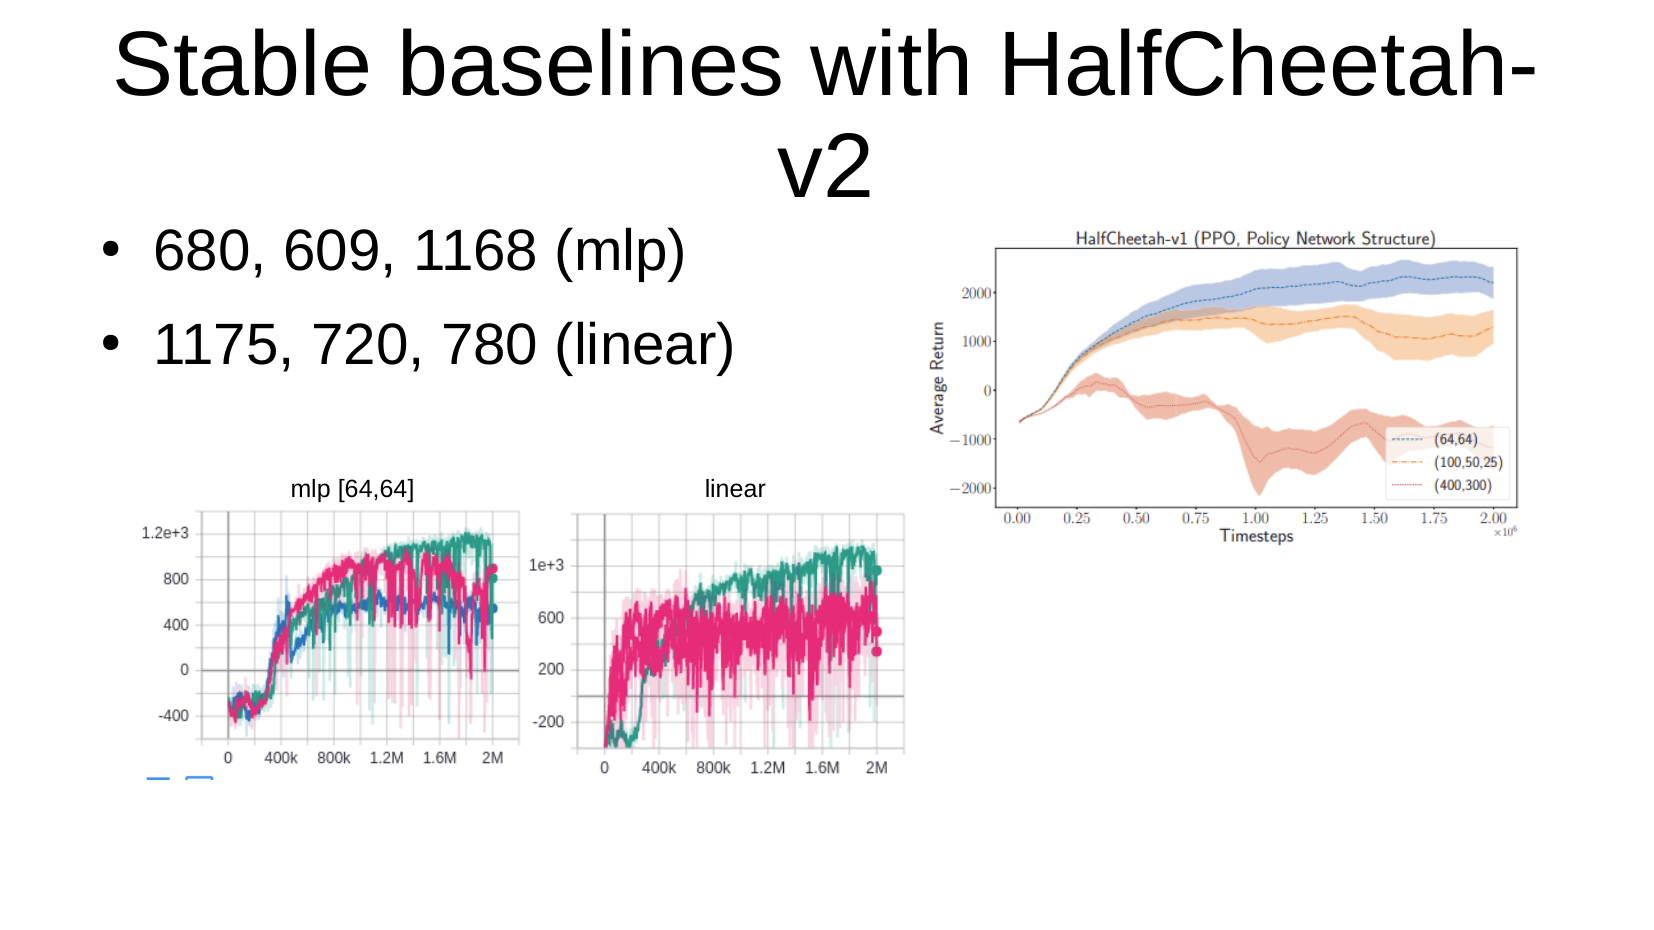

# Stable baselines with HalfCheetah-v2
680, 609, 1168 (mlp)
1175, 720, 780 (linear)
mlp [64,64]
linear